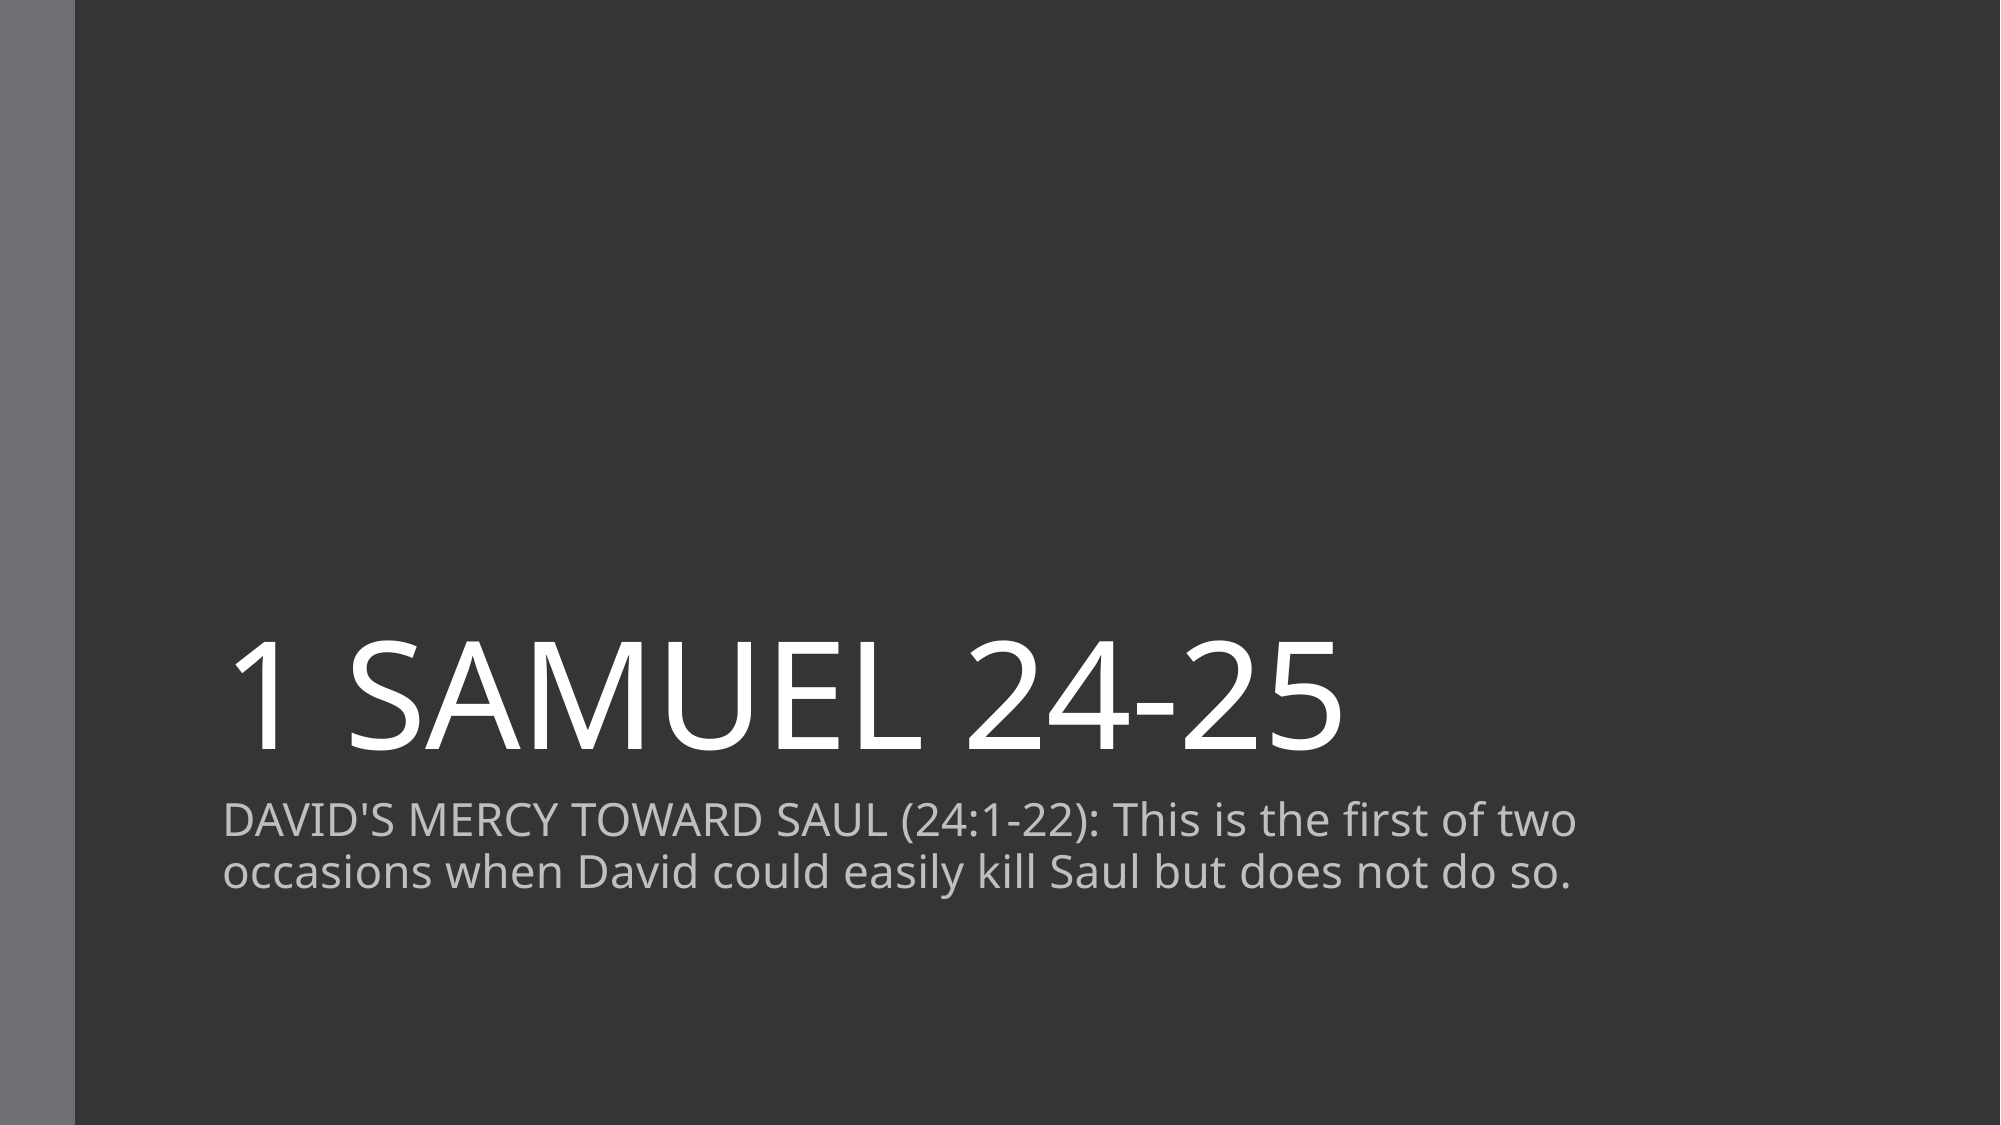

# 1 SAMUEL 24-25
DAVID'S MERCY TOWARD SAUL (24:1-22): This is the first of two occasions when David could easily kill Saul but does not do so.